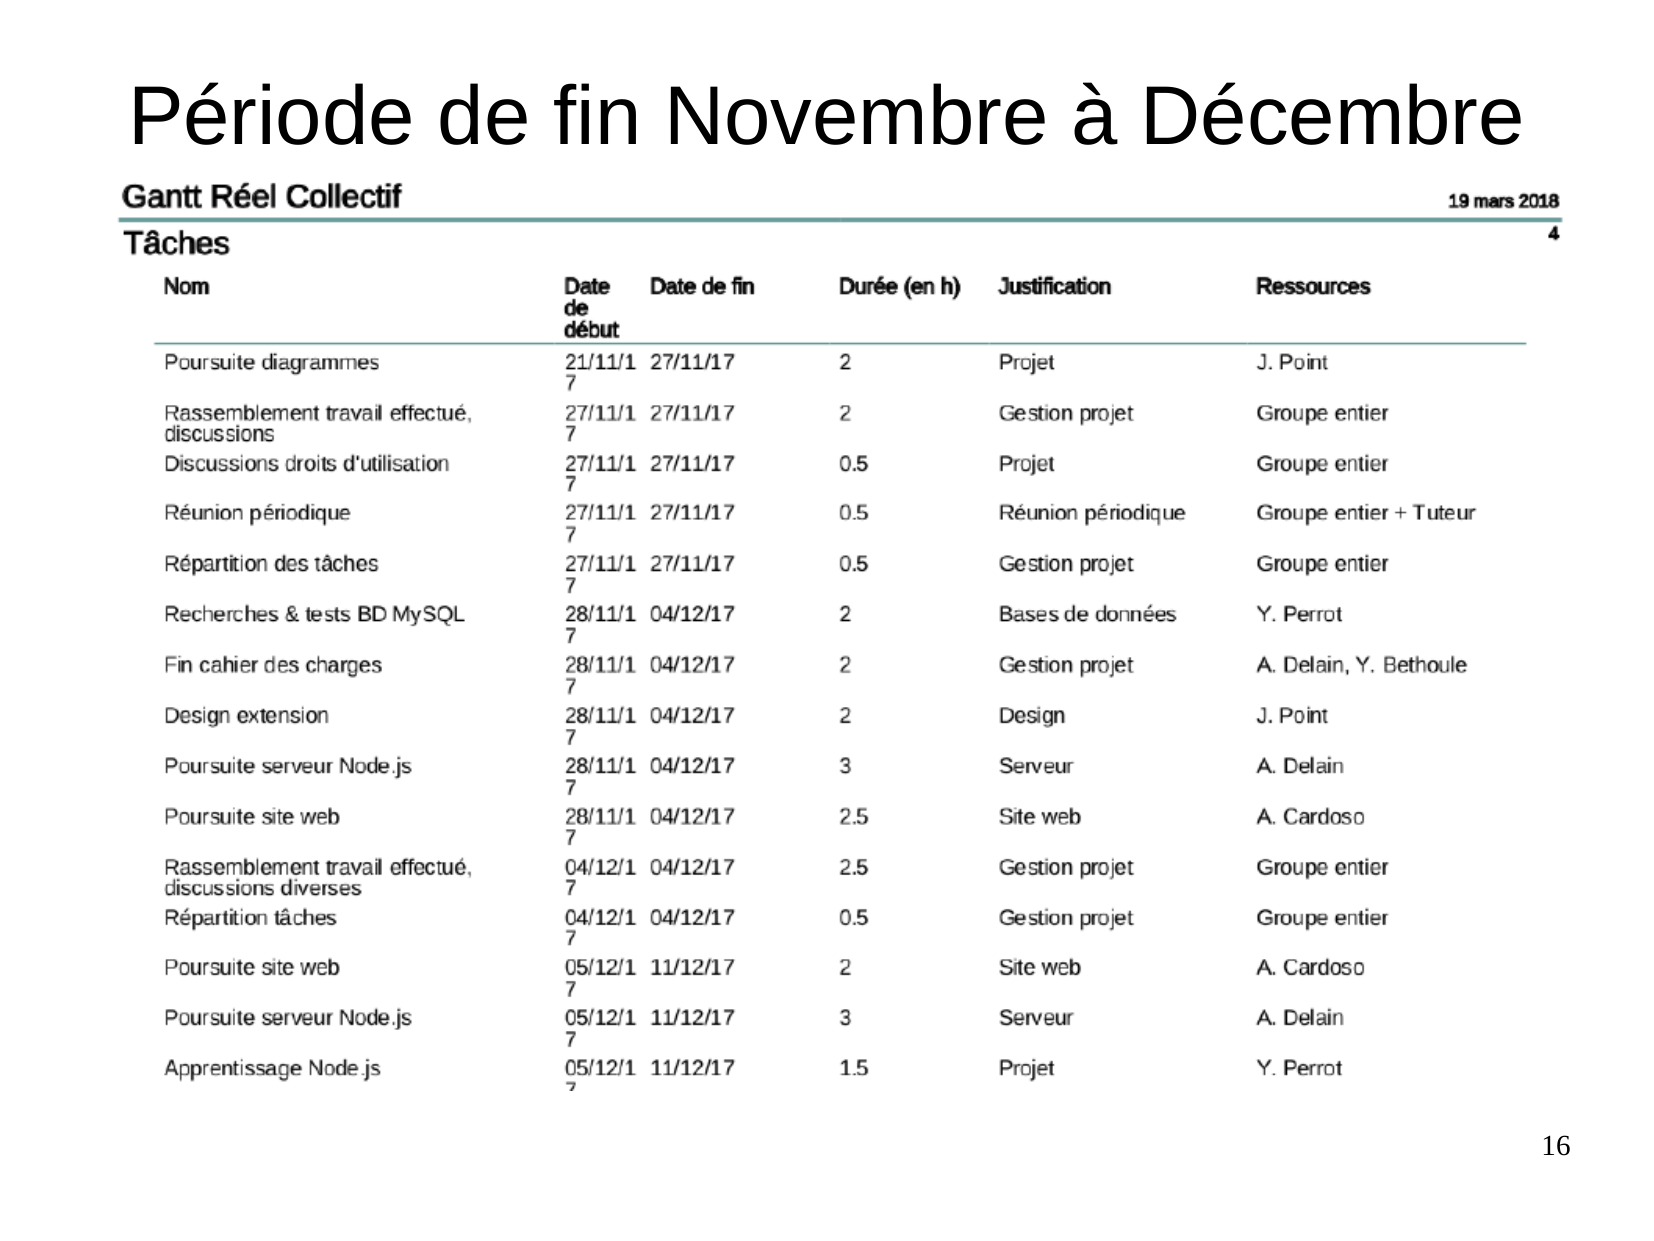

# Période de fin Novembre à Décembre
16